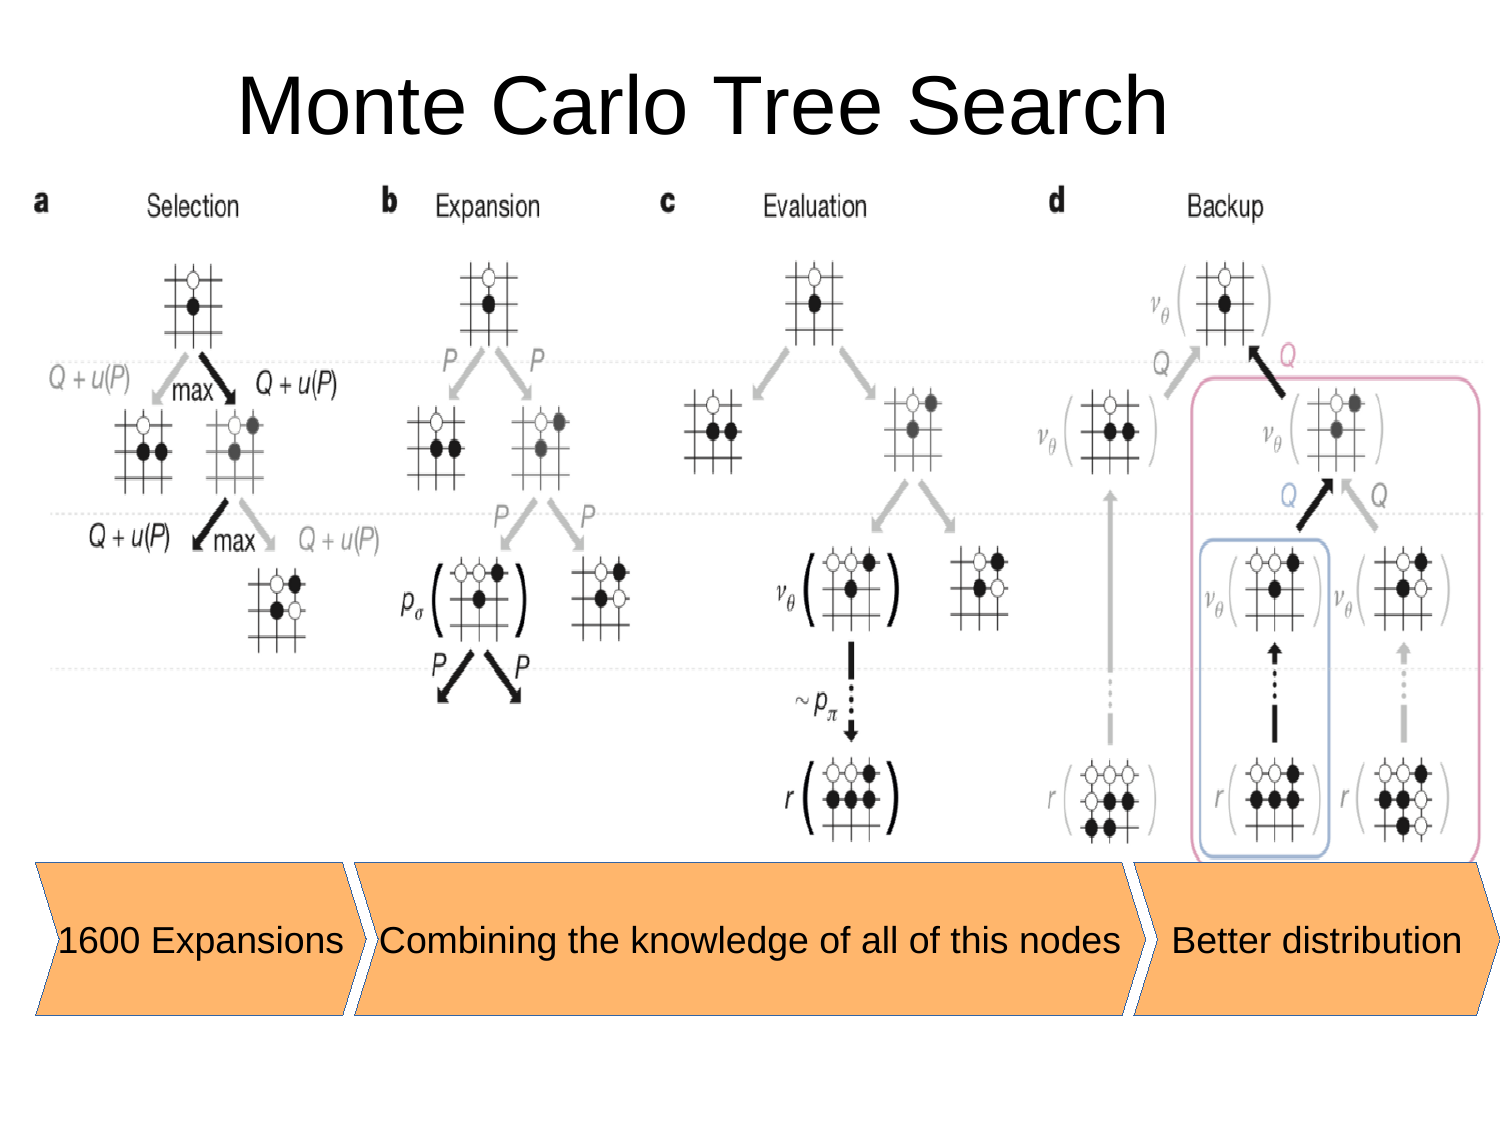

Monte Carlo Tree Search
1600 Expansions
Combining the knowledge of all of this nodes
Better distribution